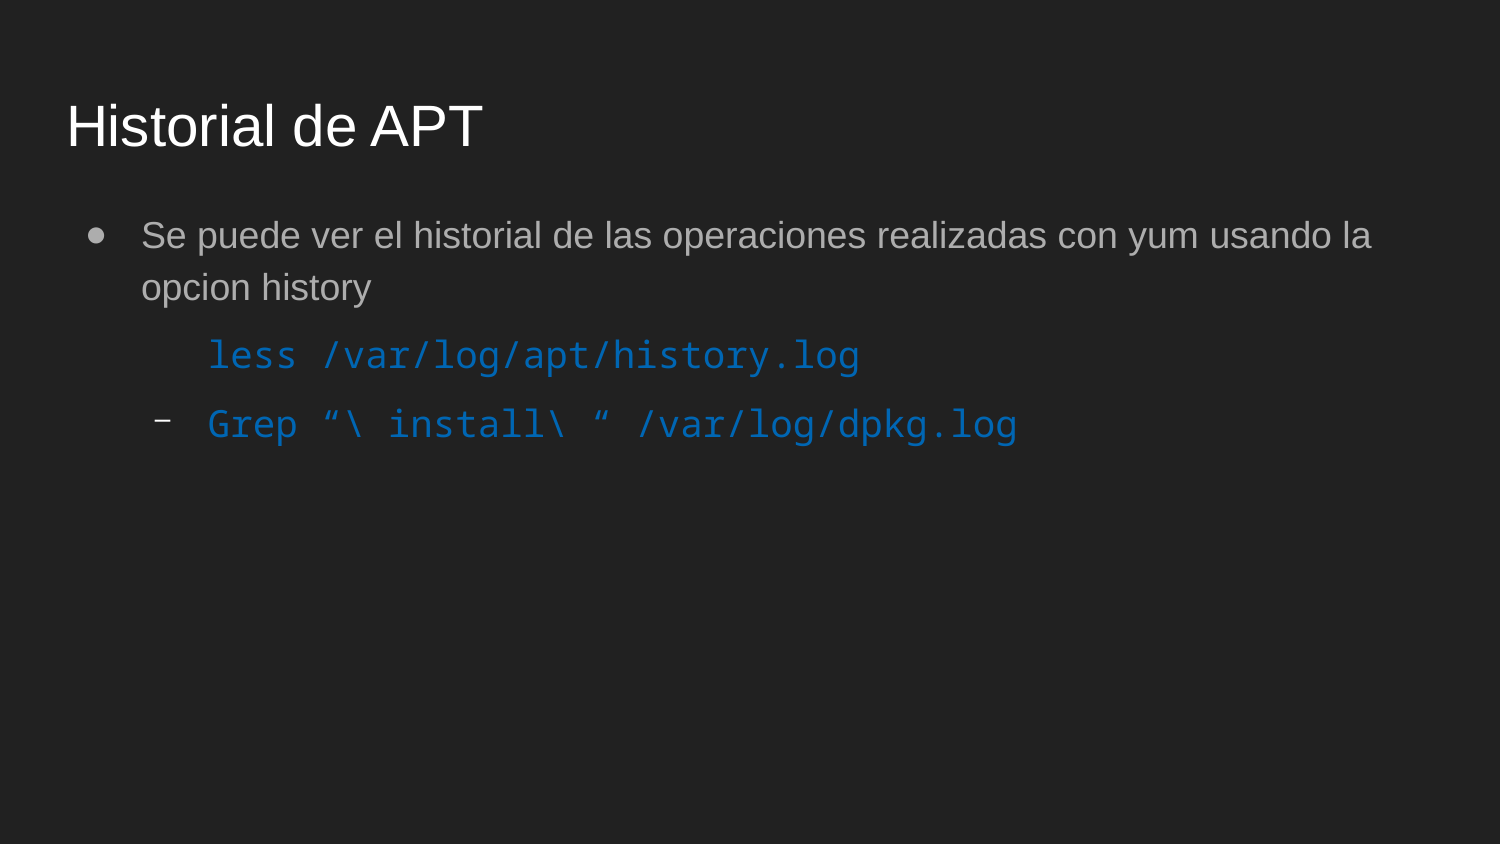

# Historial de APT
Se puede ver el historial de las operaciones realizadas con yum usando la opcion history
less /var/log/apt/history.log
Grep “\ install\ “ /var/log/dpkg.log